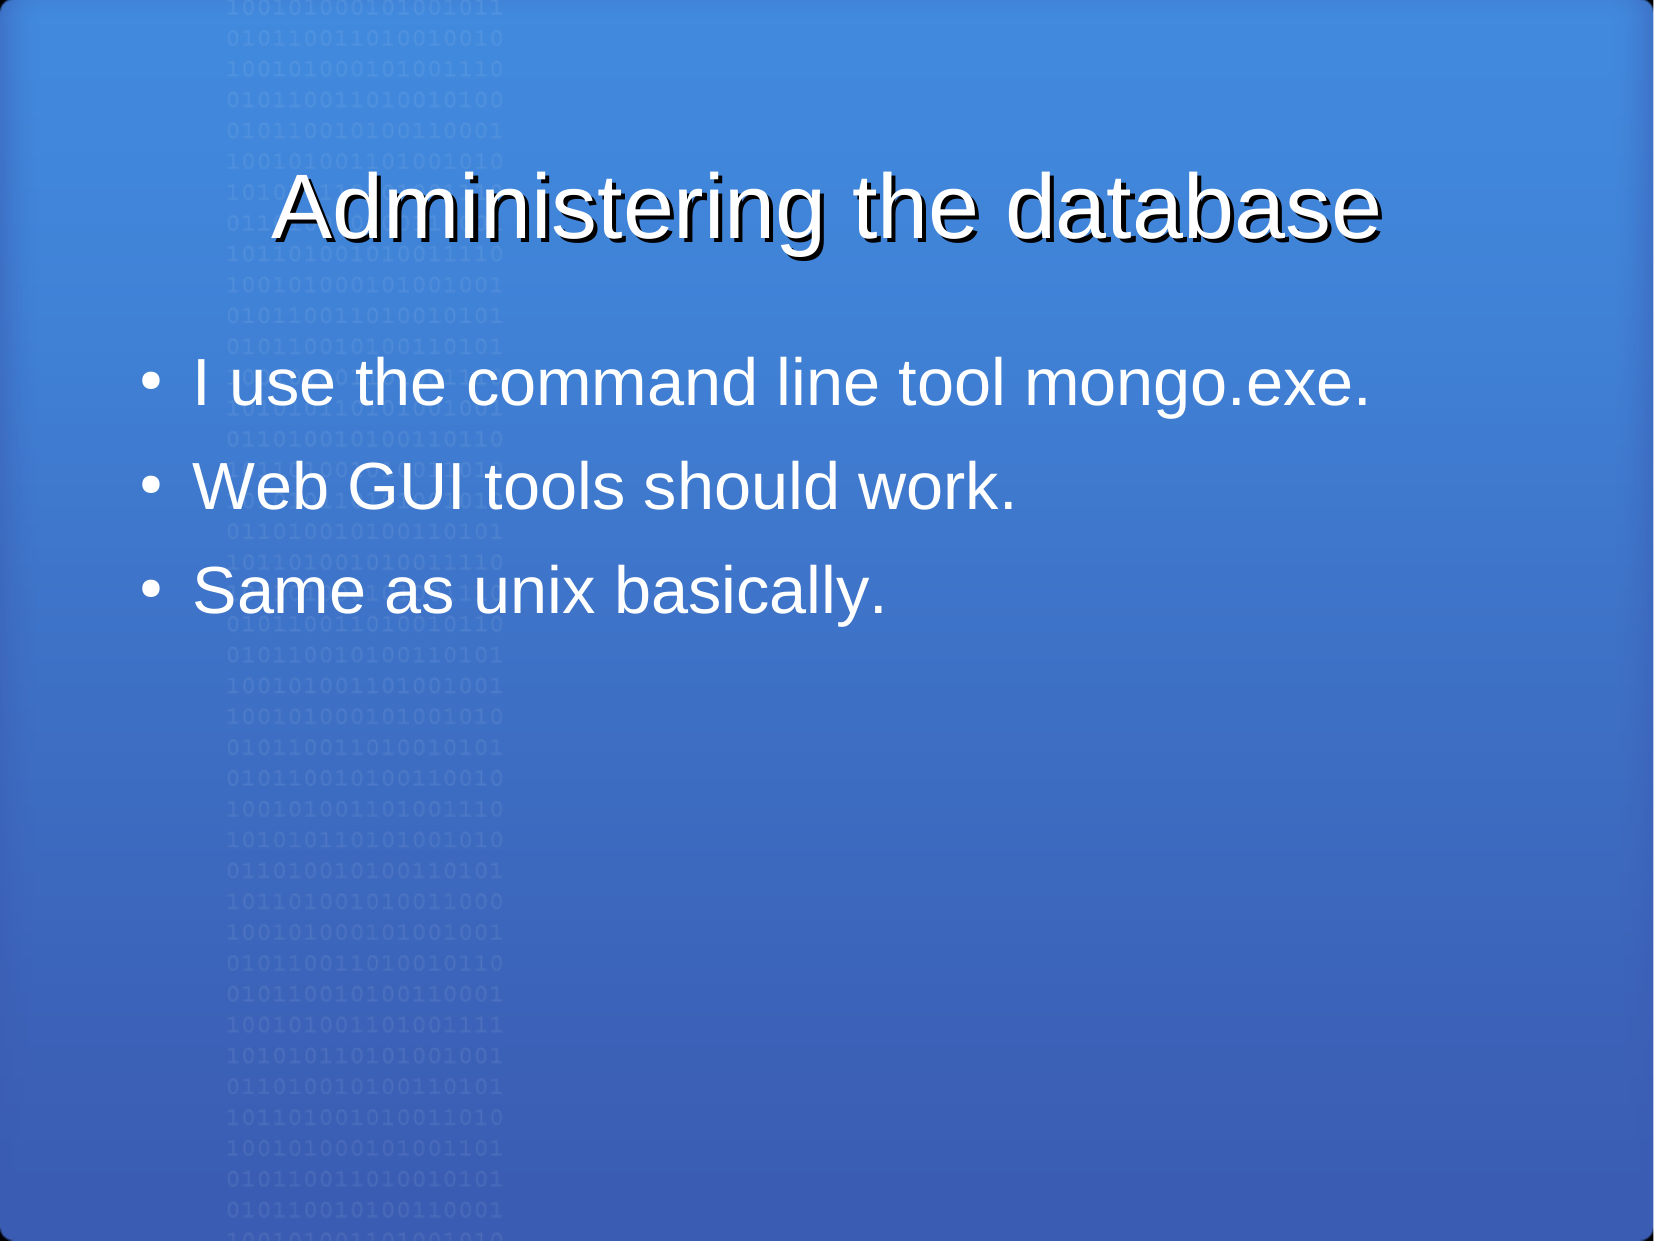

# Administering the database
I use the command line tool mongo.exe.
Web GUI tools should work.
Same as unix basically.